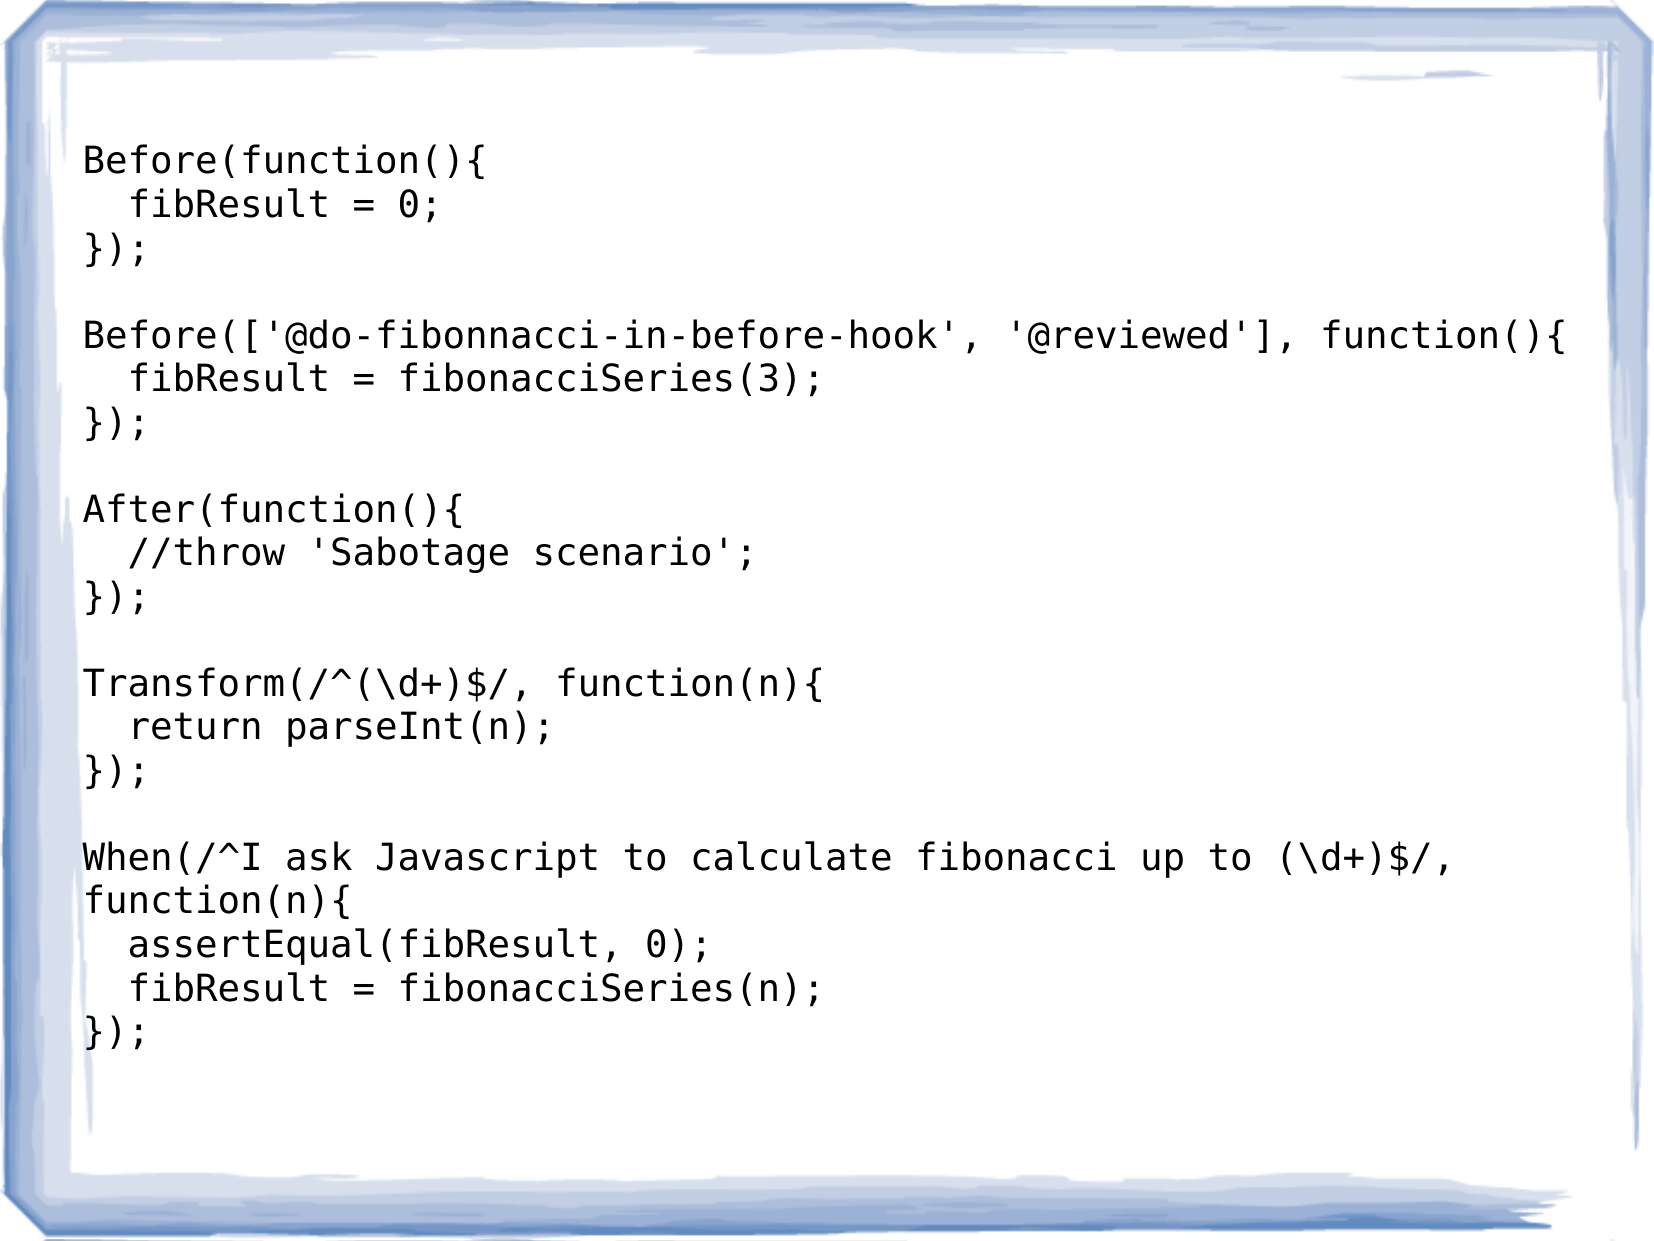

# Before(function(){
 fibResult = 0;
});
Before(['@do-fibonnacci-in-before-hook', '@reviewed'], function(){
 fibResult = fibonacciSeries(3);
});
After(function(){
 //throw 'Sabotage scenario';
});
Transform(/^(\d+)$/, function(n){
 return parseInt(n);
});
When(/^I ask Javascript to calculate fibonacci up to (\d+)$/, function(n){
 assertEqual(fibResult, 0);
 fibResult = fibonacciSeries(n);
});